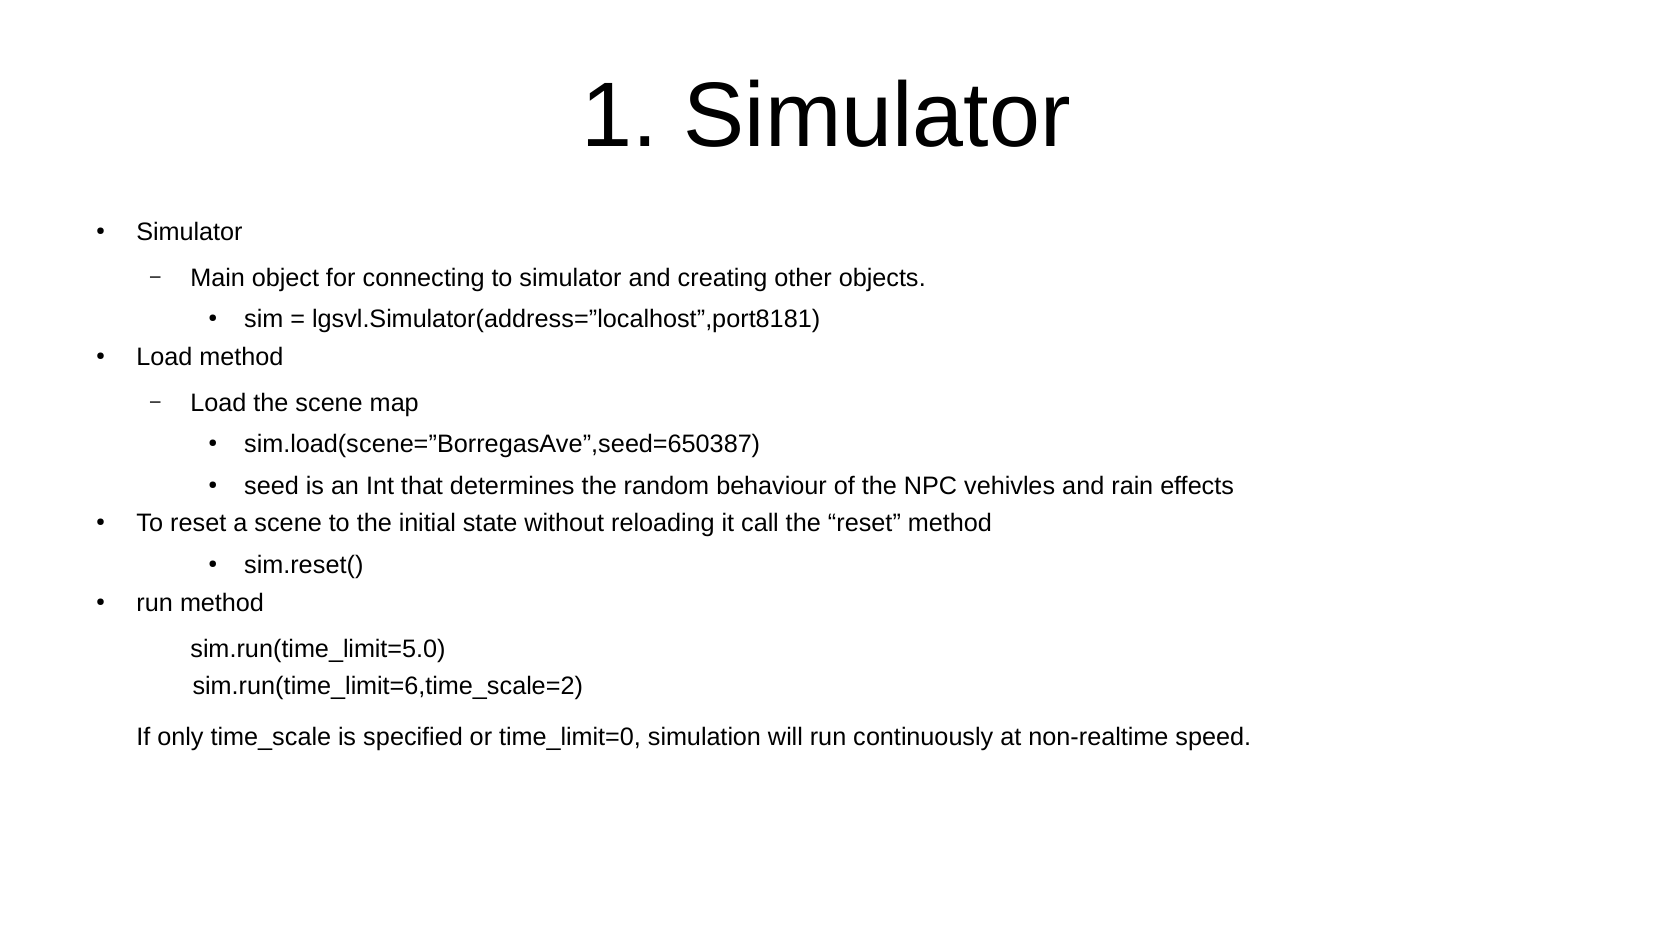

# 1. Simulator
Simulator
Main object for connecting to simulator and creating other objects.
sim = lgsvl.Simulator(address=”localhost”,port8181)
Load method
Load the scene map
sim.load(scene=”BorregasAve”,seed=650387)
seed is an Int that determines the random behaviour of the NPC vehivles and rain effects
To reset a scene to the initial state without reloading it call the “reset” method
sim.reset()
run method
sim.run(time_limit=5.0)
 sim.run(time_limit=6,time_scale=2)
If only time_scale is specified or time_limit=0, simulation will run continuously at non-realtime speed.